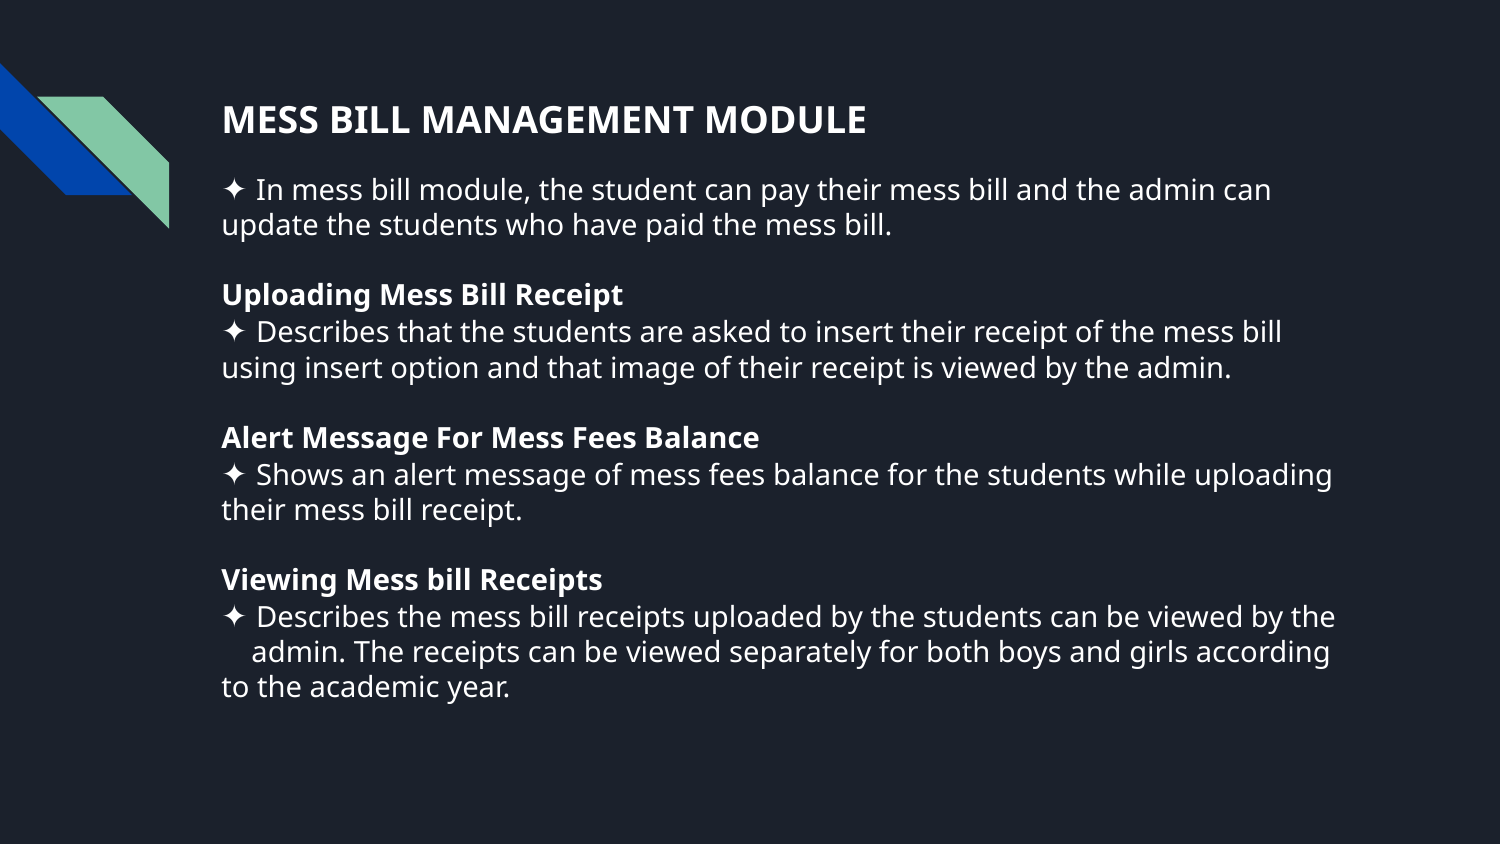

MESS BILL MANAGEMENT MODULE
✦ In mess bill module, the student can pay their mess bill and the admin can update the students who have paid the mess bill.
Uploading Mess Bill Receipt
✦ Describes that the students are asked to insert their receipt of the mess bill using insert option and that image of their receipt is viewed by the admin.
Alert Message For Mess Fees Balance
✦ Shows an alert message of mess fees balance for the students while uploading their mess bill receipt.
Viewing Mess bill Receipts
✦ Describes the mess bill receipts uploaded by the students can be viewed by the
 admin. The receipts can be viewed separately for both boys and girls according to the academic year.